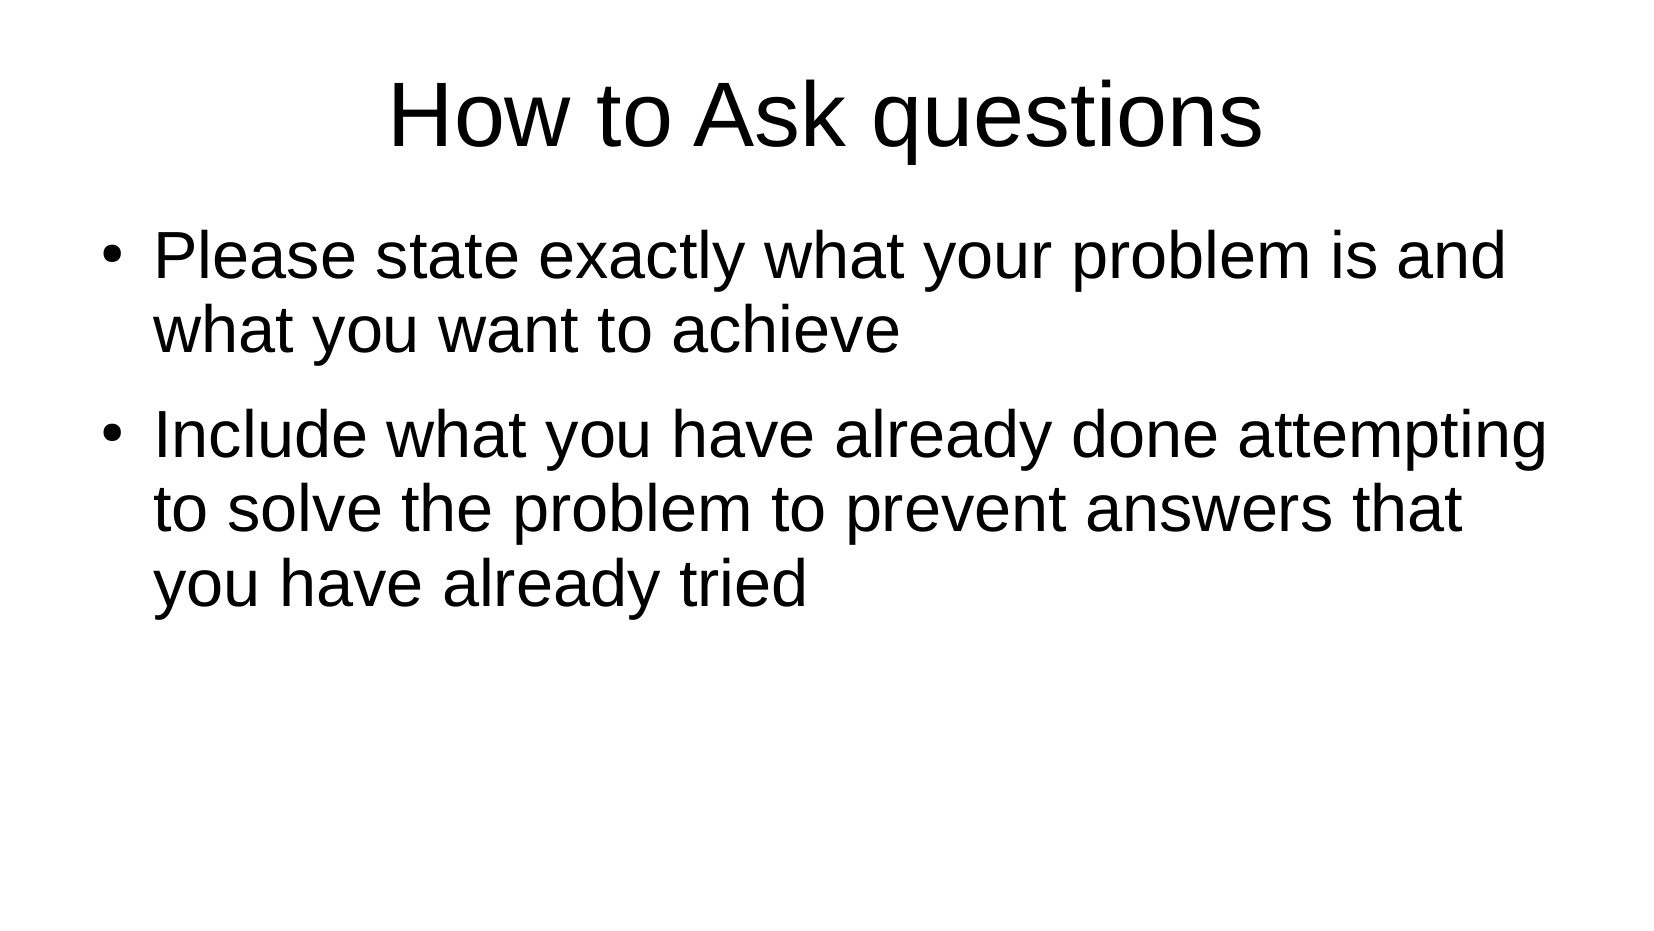

# How to Ask questions
Please state exactly what your problem is and what you want to achieve
Include what you have already done attempting to solve the problem to prevent answers that you have already tried